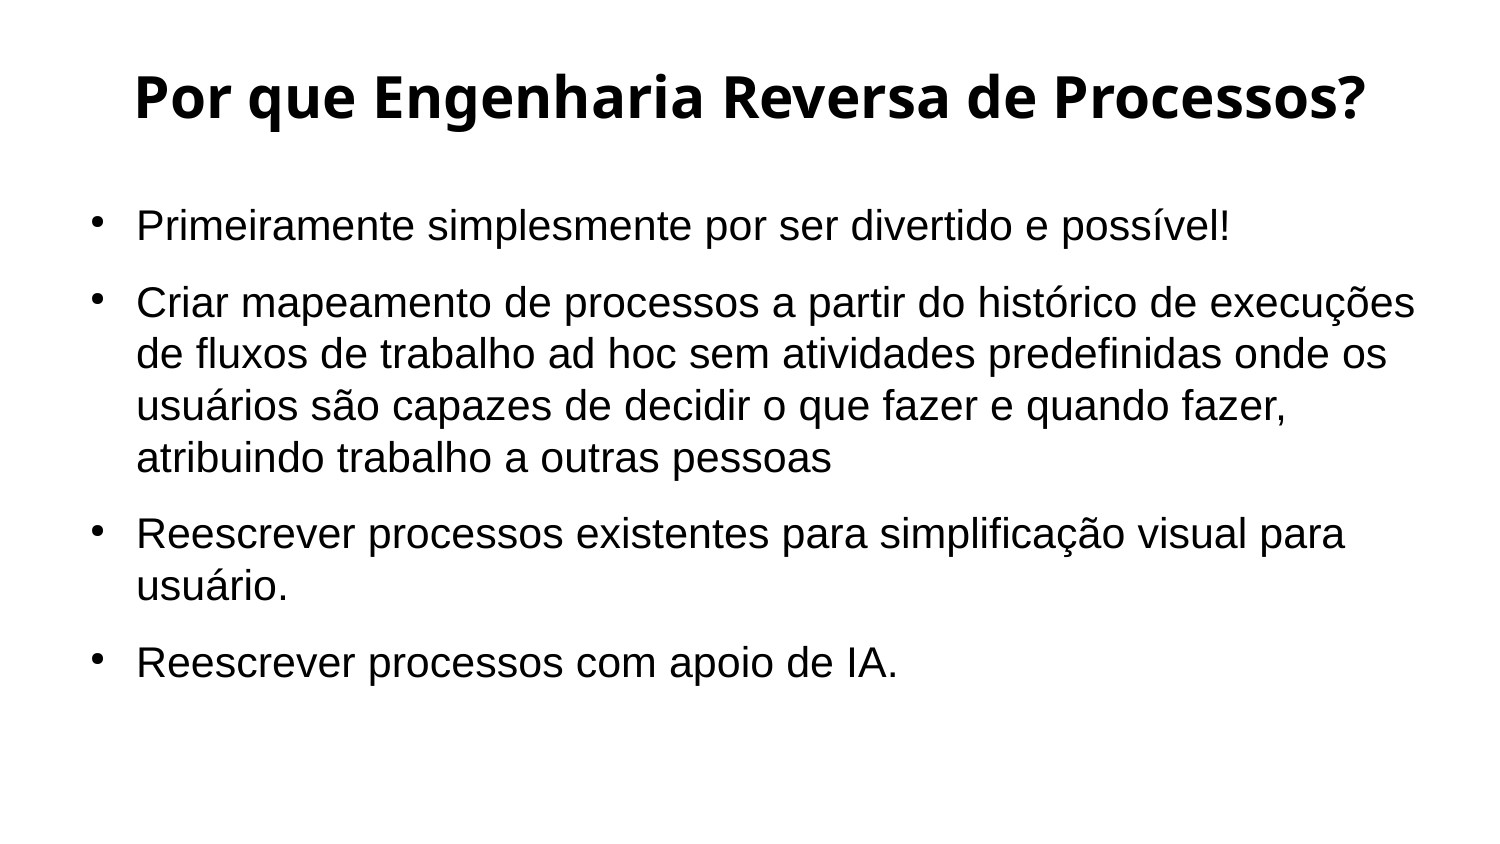

Por que Engenharia Reversa de Processos?
# Primeiramente simplesmente por ser divertido e possível!
Criar mapeamento de processos a partir do histórico de execuções de fluxos de trabalho ad hoc sem atividades predefinidas onde os usuários são capazes de decidir o que fazer e quando fazer, atribuindo trabalho a outras pessoas
Reescrever processos existentes para simplificação visual para usuário.
Reescrever processos com apoio de IA.